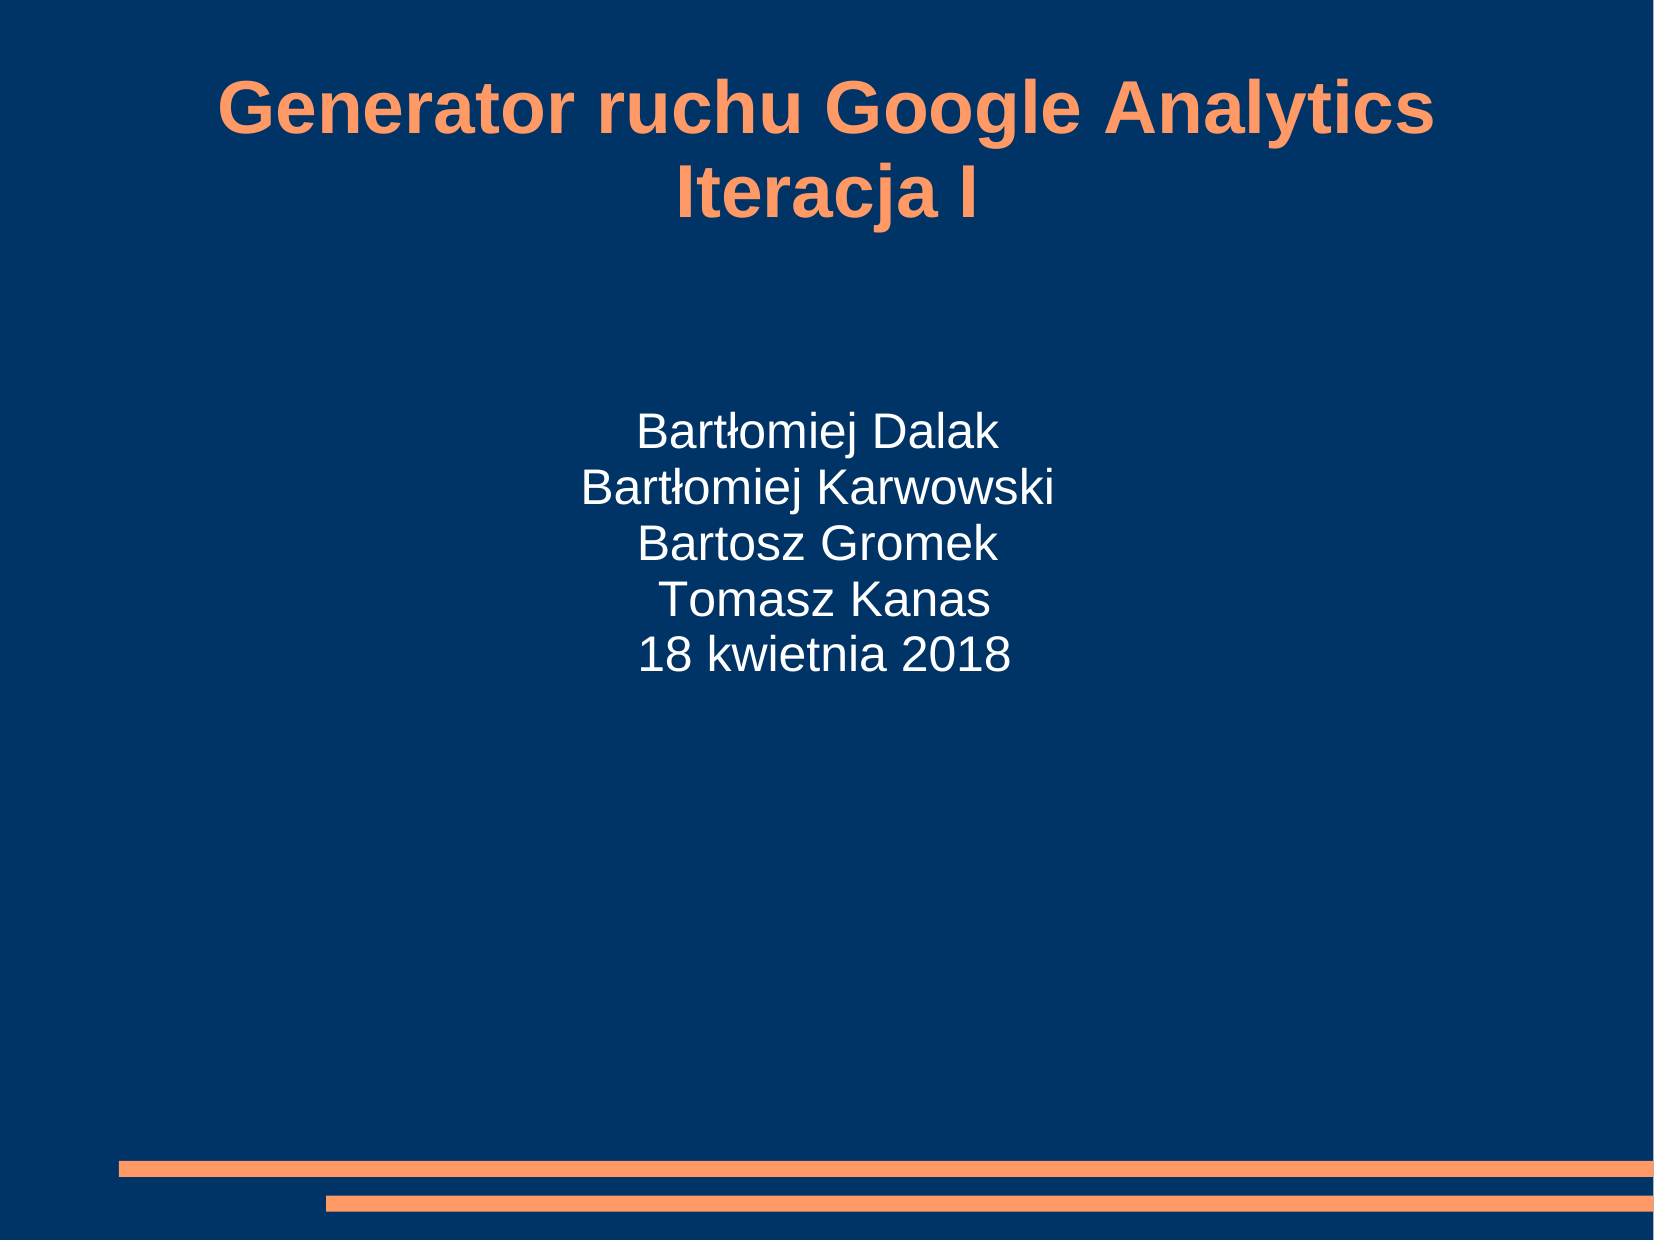

# Generator ruchu Google Analytics Iteracja I
Bartłomiej Dalak
Bartłomiej Karwowski
Bartosz Gromek
Tomasz Kanas
18 kwietnia 2018